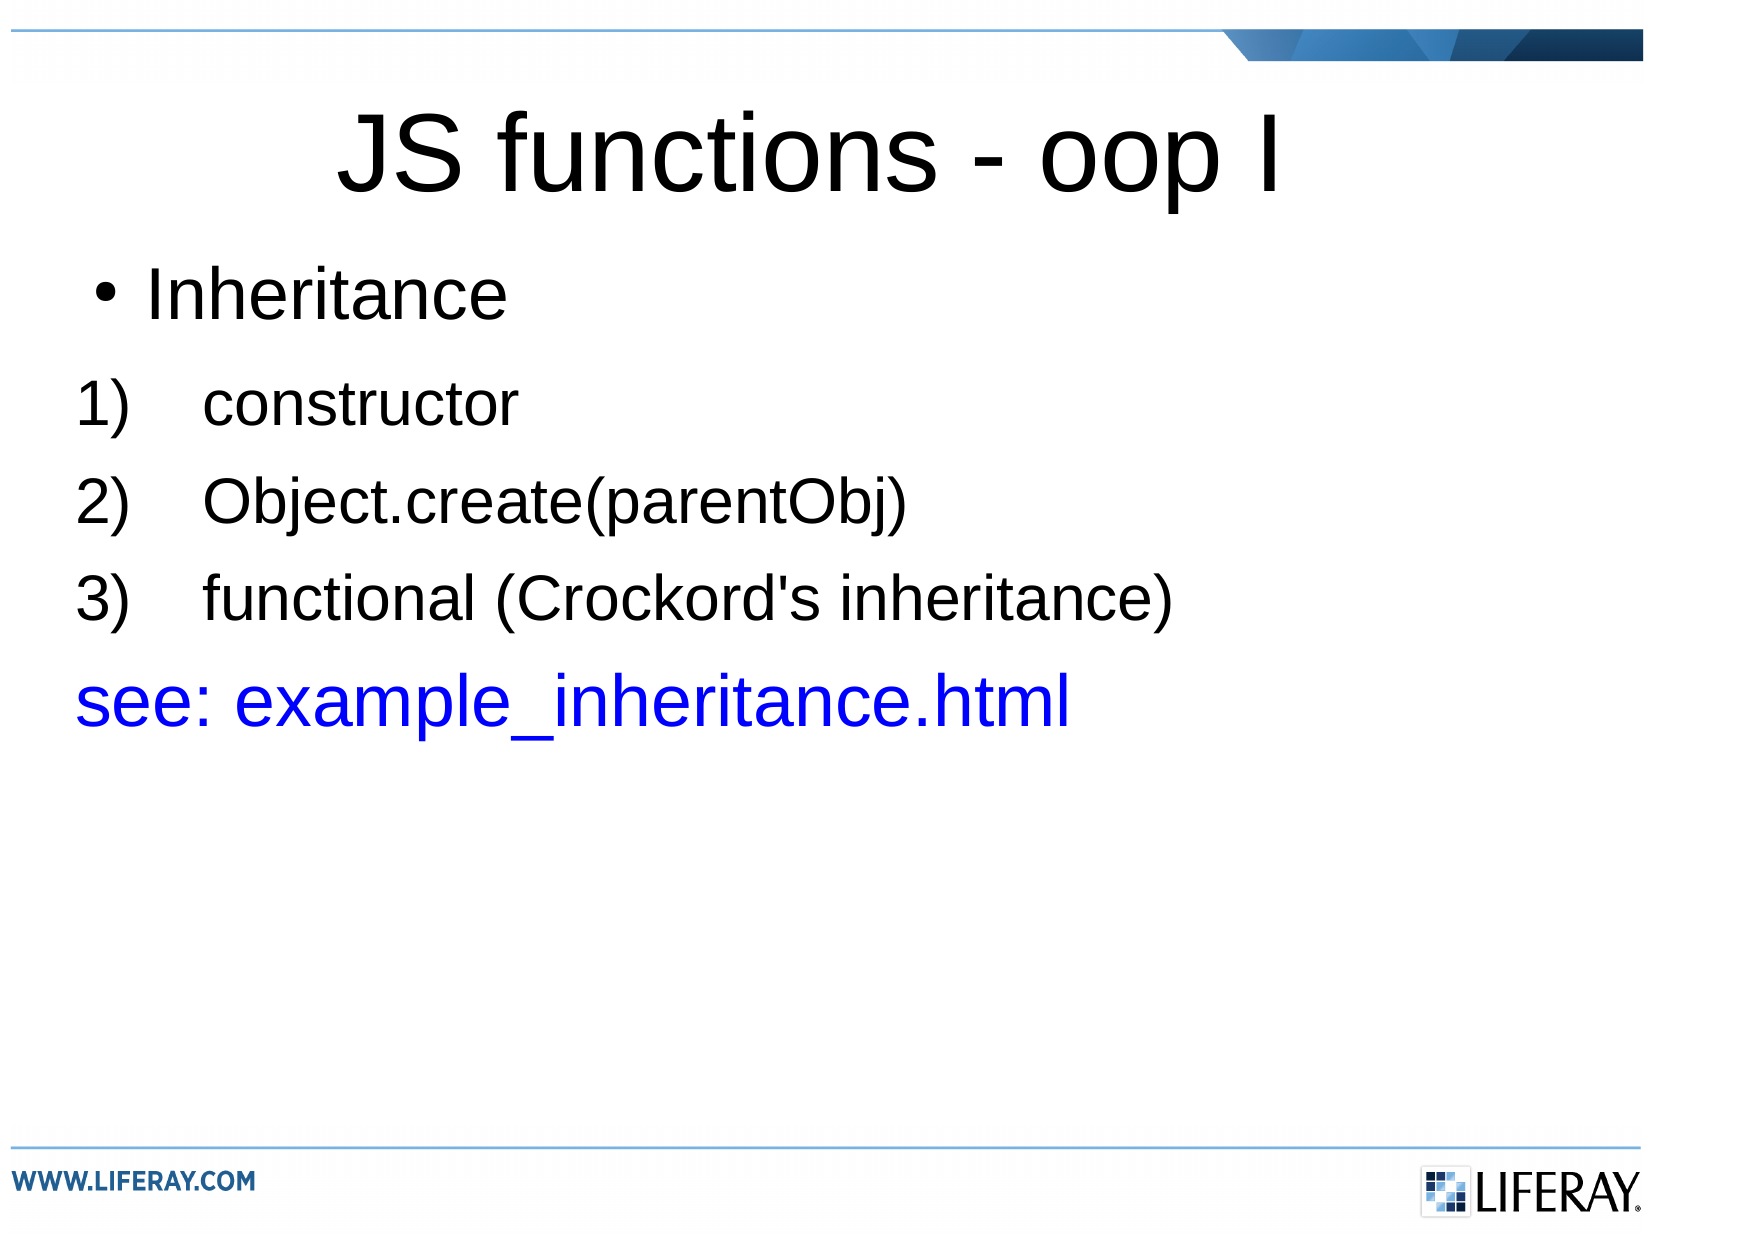

# JS functions - oop I
Inheritance
constructor
Object.create(parentObj)
functional (Crockord's inheritance)
see: example_inheritance.html